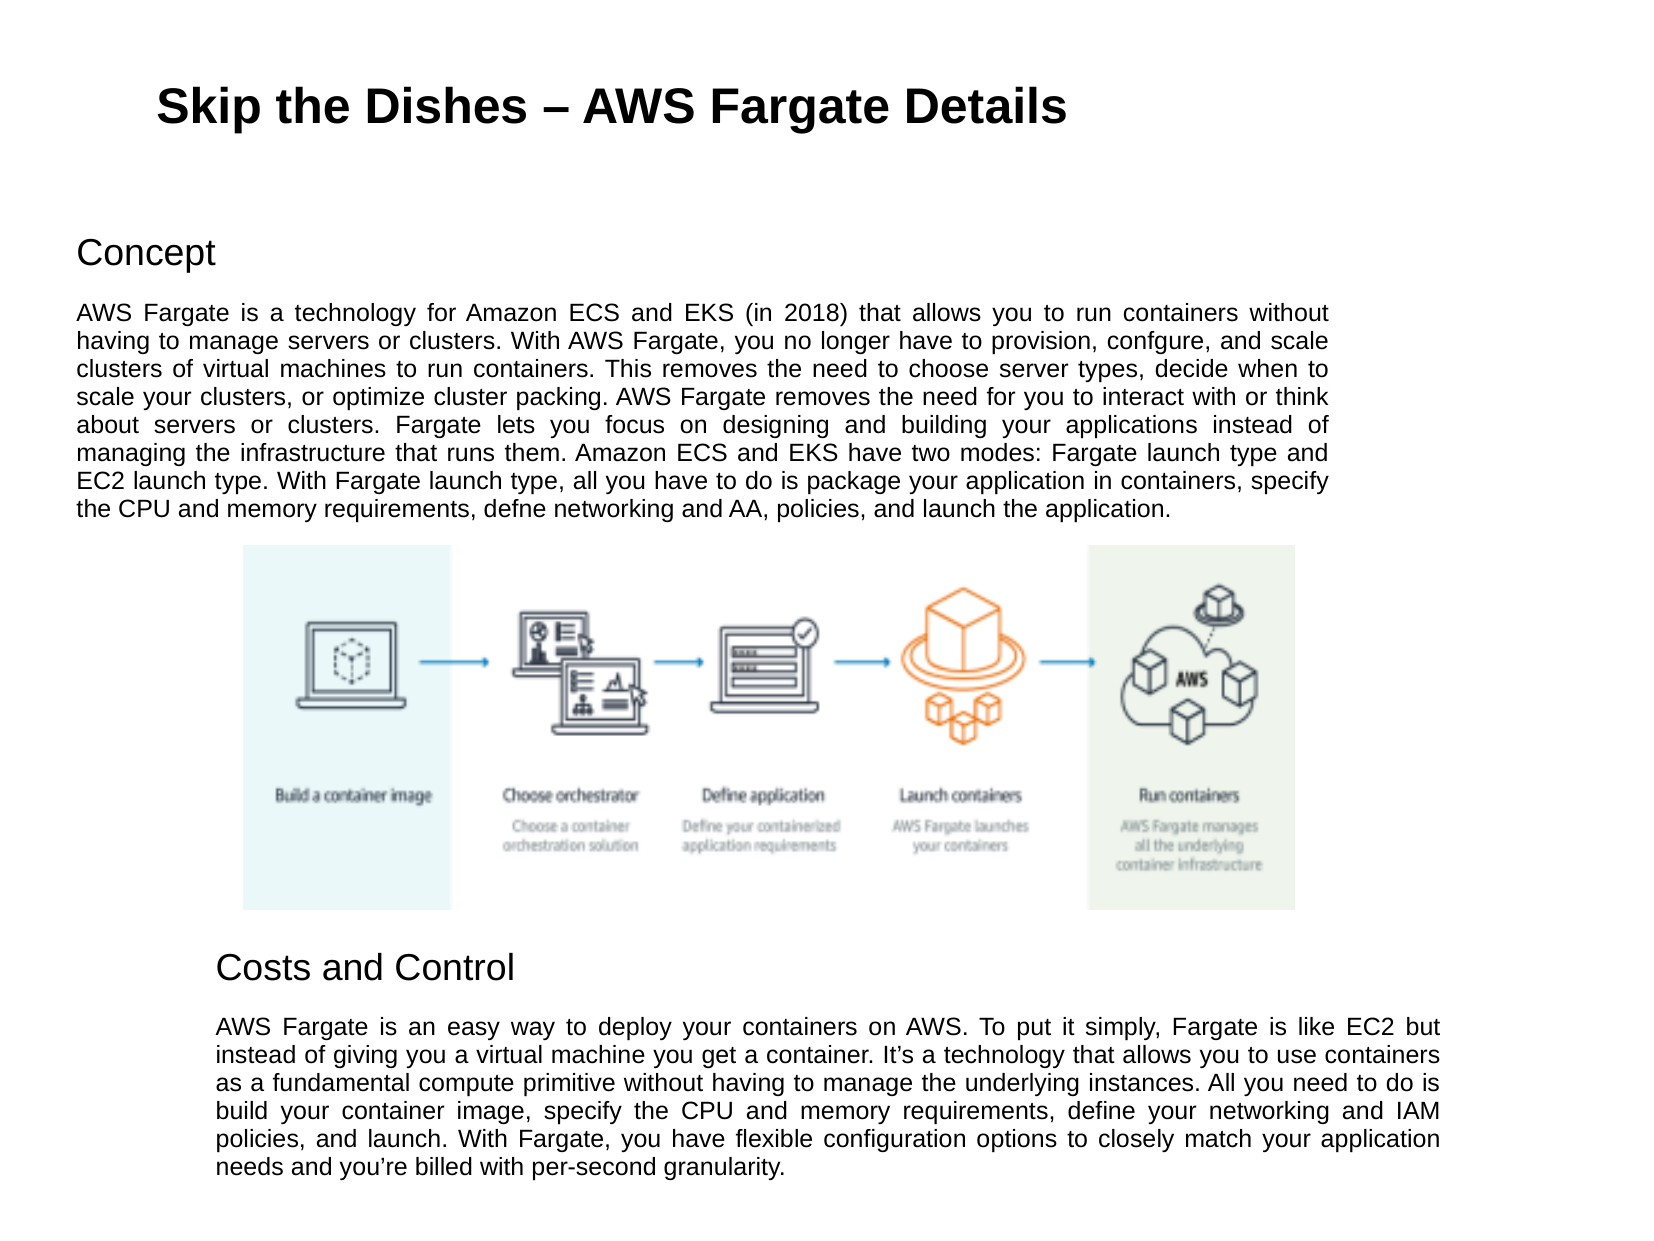

Skip the Dishes – AWS Fargate Details
Concept
AWS Fargate is a technology for Amazon ECS and EKS (in 2018) that allows you to run containers without having to manage servers or clusters. With AWS Fargate, you no longer have to provision, confgure, and scale clusters of virtual machines to run containers. This removes the need to choose server types, decide when to scale your clusters, or optimize cluster packing. AWS Fargate removes the need for you to interact with or think about servers or clusters. Fargate lets you focus on designing and building your applications instead of managing the infrastructure that runs them. Amazon ECS and EKS have two modes: Fargate launch type and EC2 launch type. With Fargate launch type, all you have to do is package your application in containers, specify the CPU and memory requirements, defne networking and AA, policies, and launch the application.
Costs and Control
AWS Fargate is an easy way to deploy your containers on AWS. To put it simply, Fargate is like EC2 but instead of giving you a virtual machine you get a container. It’s a technology that allows you to use containers as a fundamental compute primitive without having to manage the underlying instances. All you need to do is build your container image, specify the CPU and memory requirements, define your networking and IAM policies, and launch. With Fargate, you have flexible configuration options to closely match your application needs and you’re billed with per-second granularity.